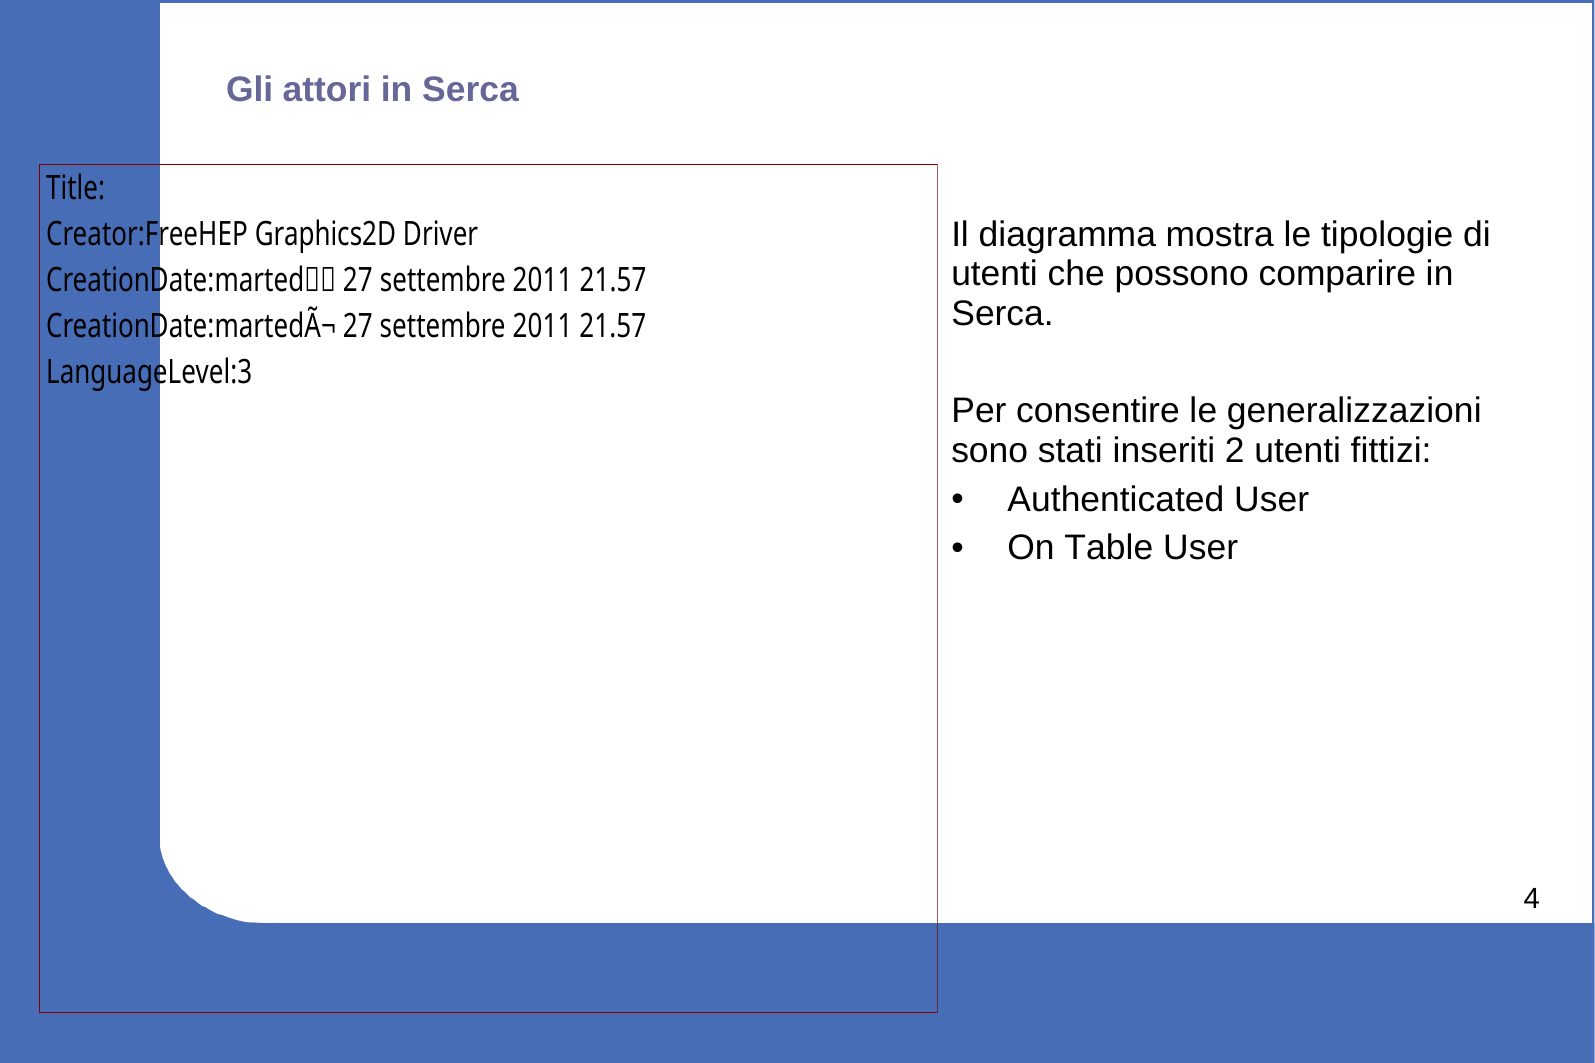

# Gli attori in Serca
Il diagramma mostra le tipologie di utenti che possono comparire in Serca.
Per consentire le generalizzazioni sono stati inseriti 2 utenti fittizi:
Authenticated User
On Table User
4